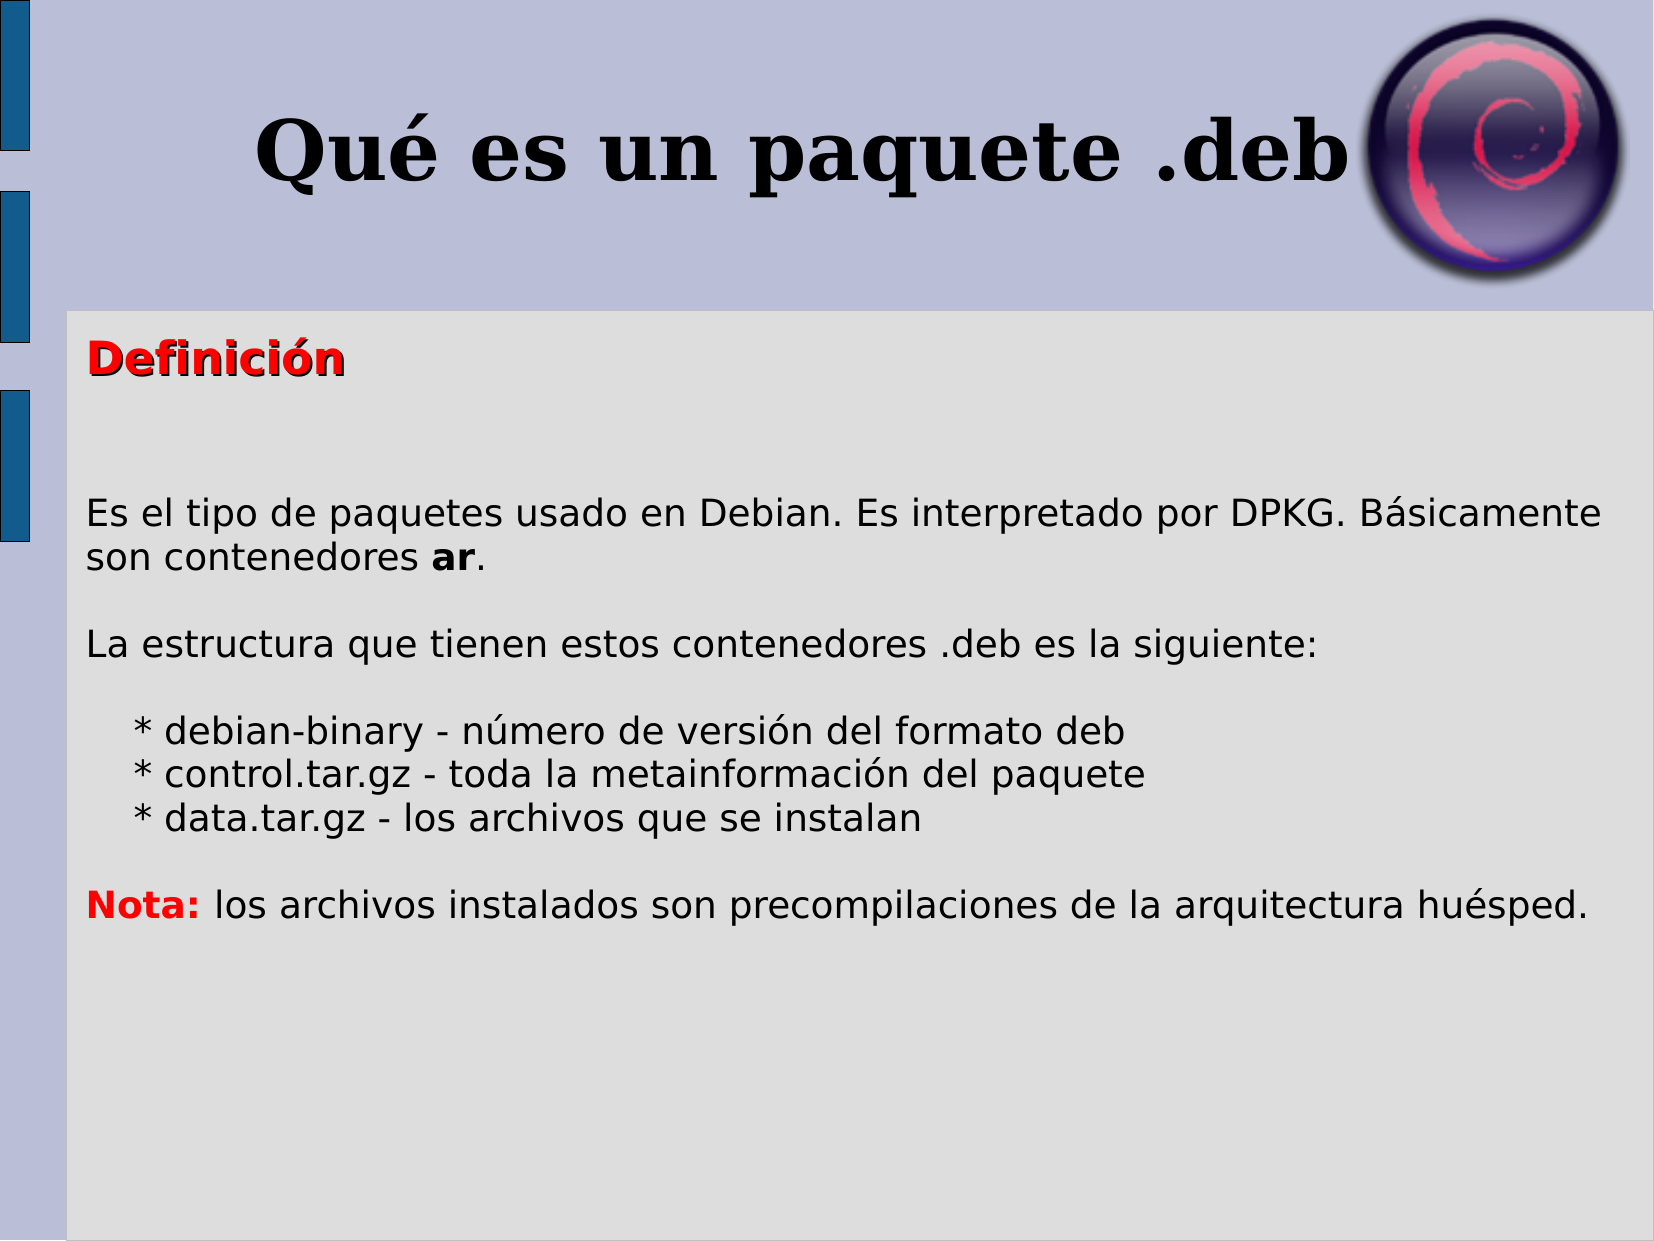

Qué es un paquete .deb
Definición
Es el tipo de paquetes usado en Debian. Es interpretado por DPKG. Básicamente son contenedores ar.
La estructura que tienen estos contenedores .deb es la siguiente:
 * debian-binary - número de versión del formato deb
 * control.tar.gz - toda la metainformación del paquete
 * data.tar.gz - los archivos que se instalan
Nota: los archivos instalados son precompilaciones de la arquitectura huésped.